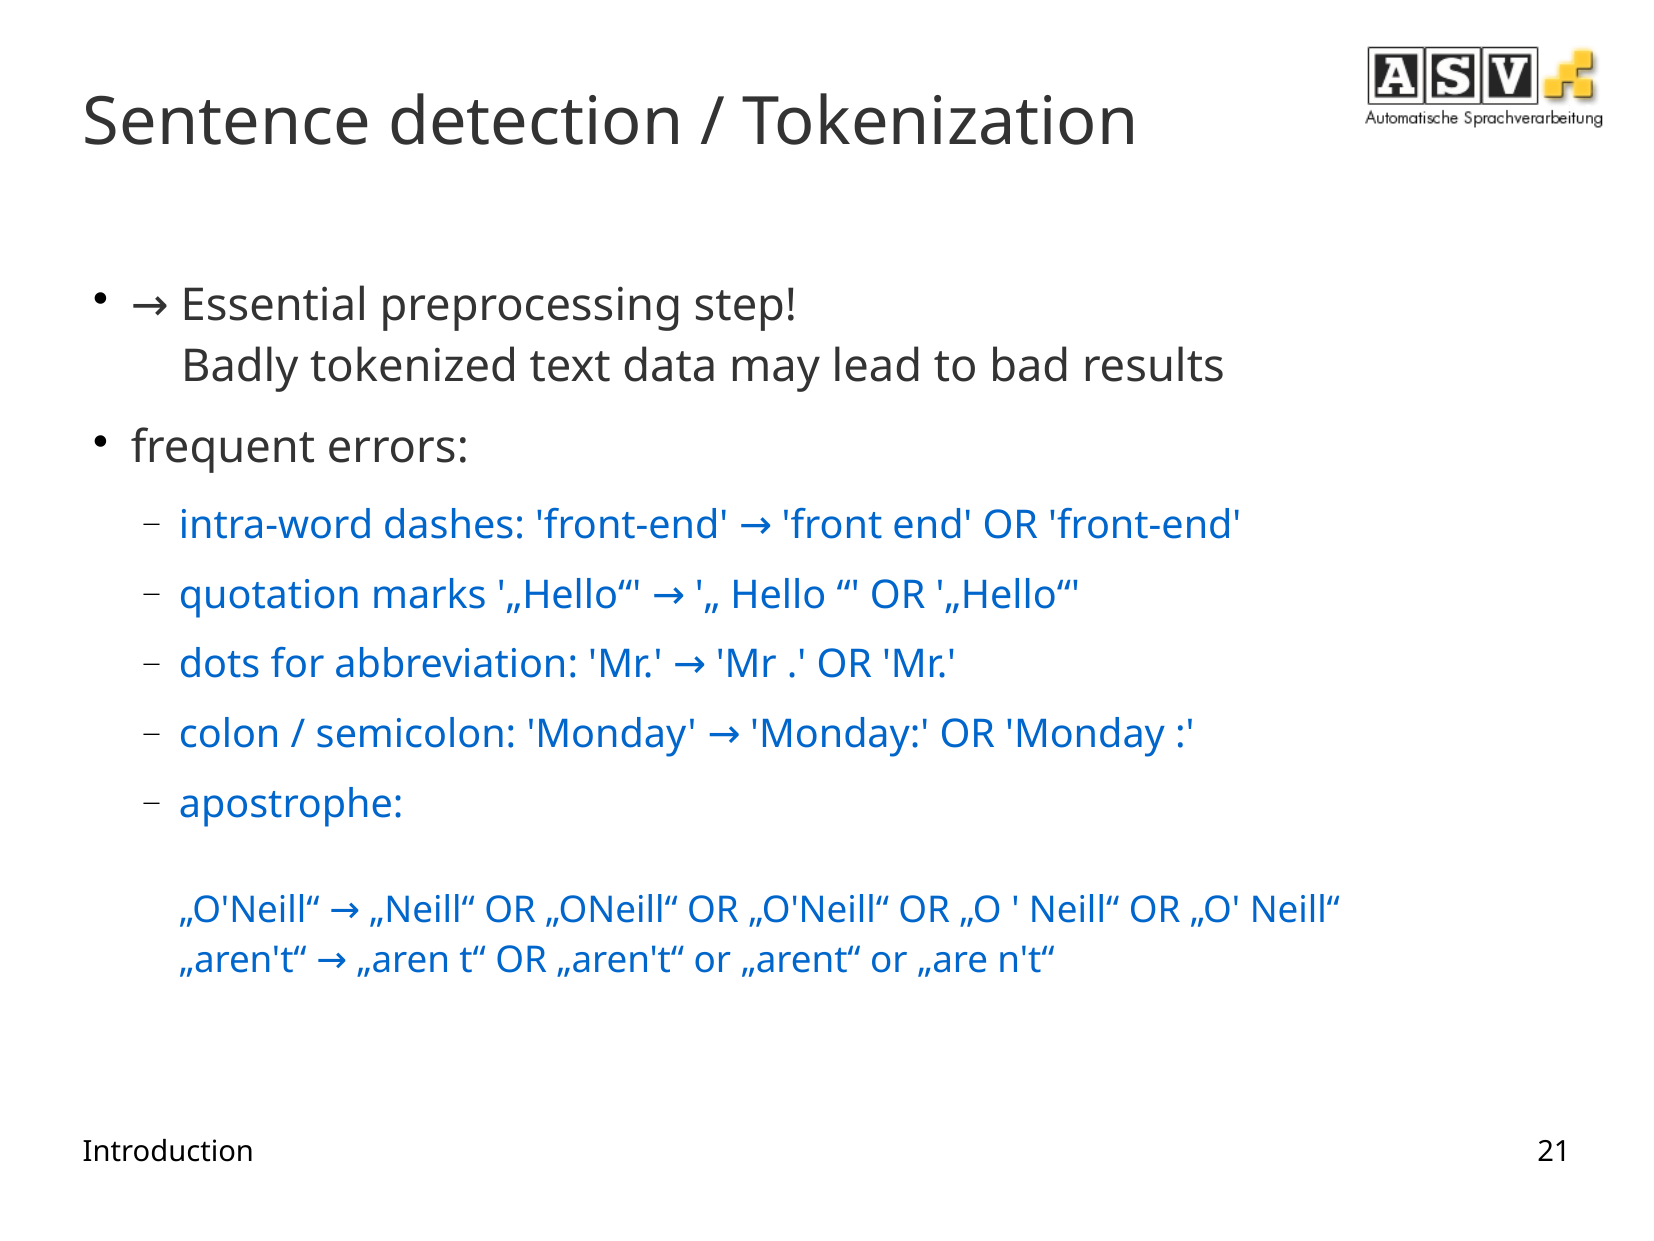

# Sentence detection / Tokenization
→ Essential preprocessing step!
	Badly tokenized text data may lead to bad results
frequent errors:
intra-word dashes: 'front-end' → 'front end' OR 'front-end'
quotation marks '„Hello“' → '„ Hello “' OR '„Hello“'
dots for abbreviation: 'Mr.' → 'Mr .' OR 'Mr.'
colon / semicolon: 'Monday' → 'Monday:' OR 'Monday :'
apostrophe:
„O'Neill“ → „Neill“ OR „ONeill“ OR „O'Neill“ OR „O ' Neill“ OR „O' Neill“
„aren't“ → „aren t“ OR „aren't“ or „arent“ or „are n't“
Introduction
21